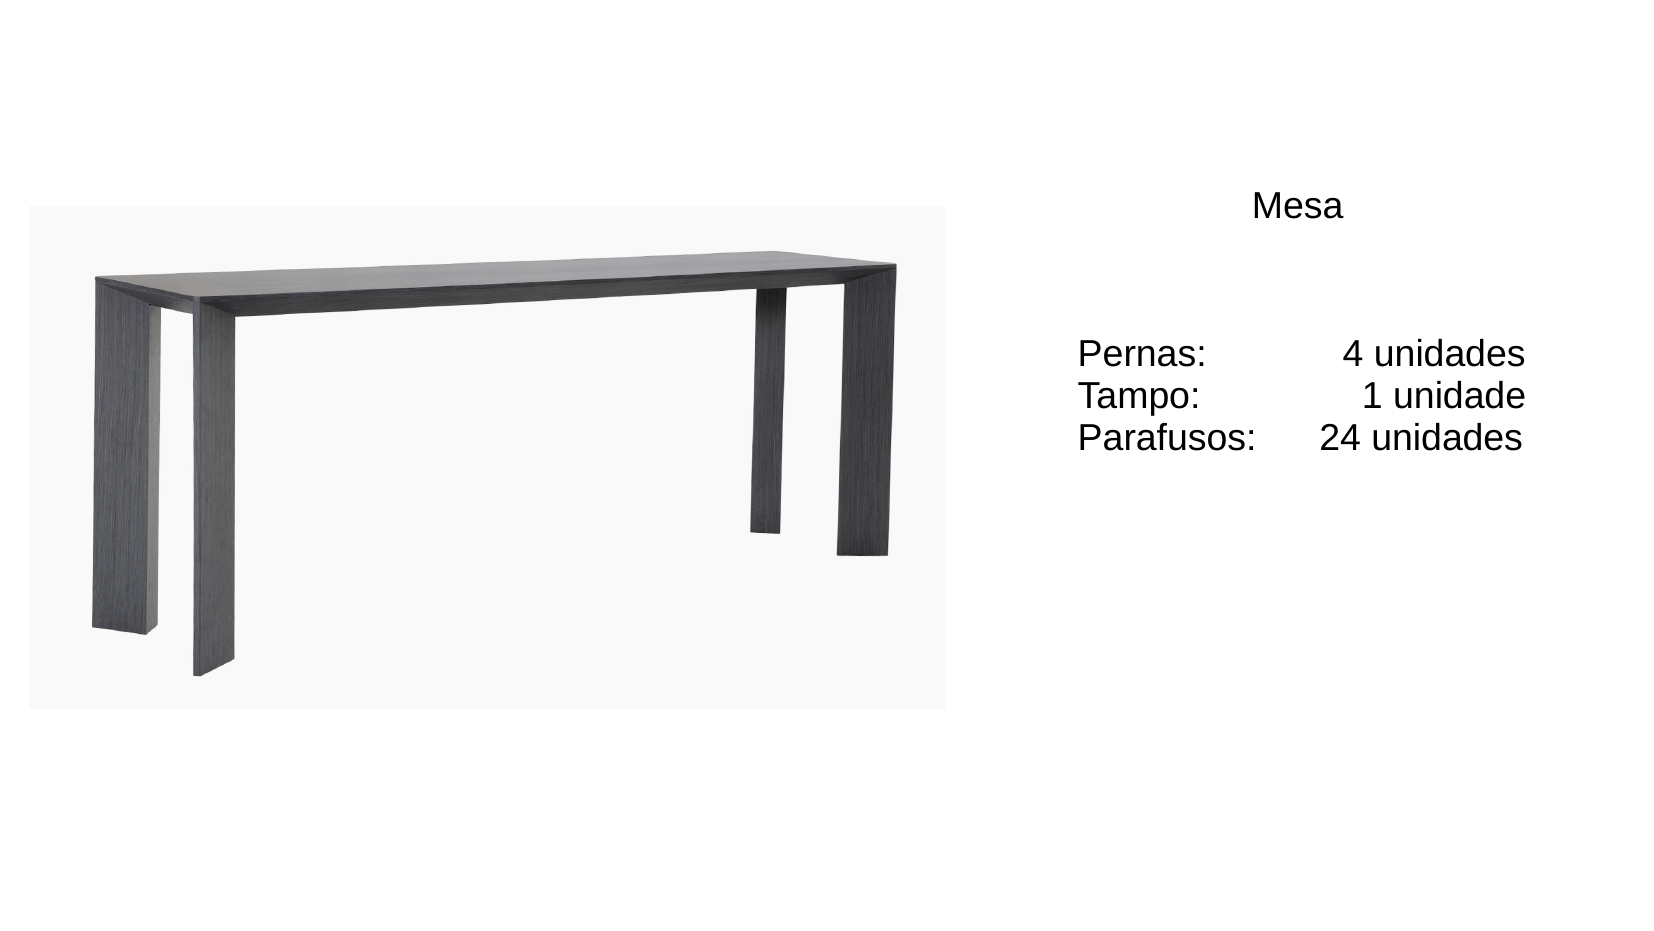

Mesa
Pernas: 4 unidades
Tampo: 		 1 unidade
Parafusos: 24 unidades